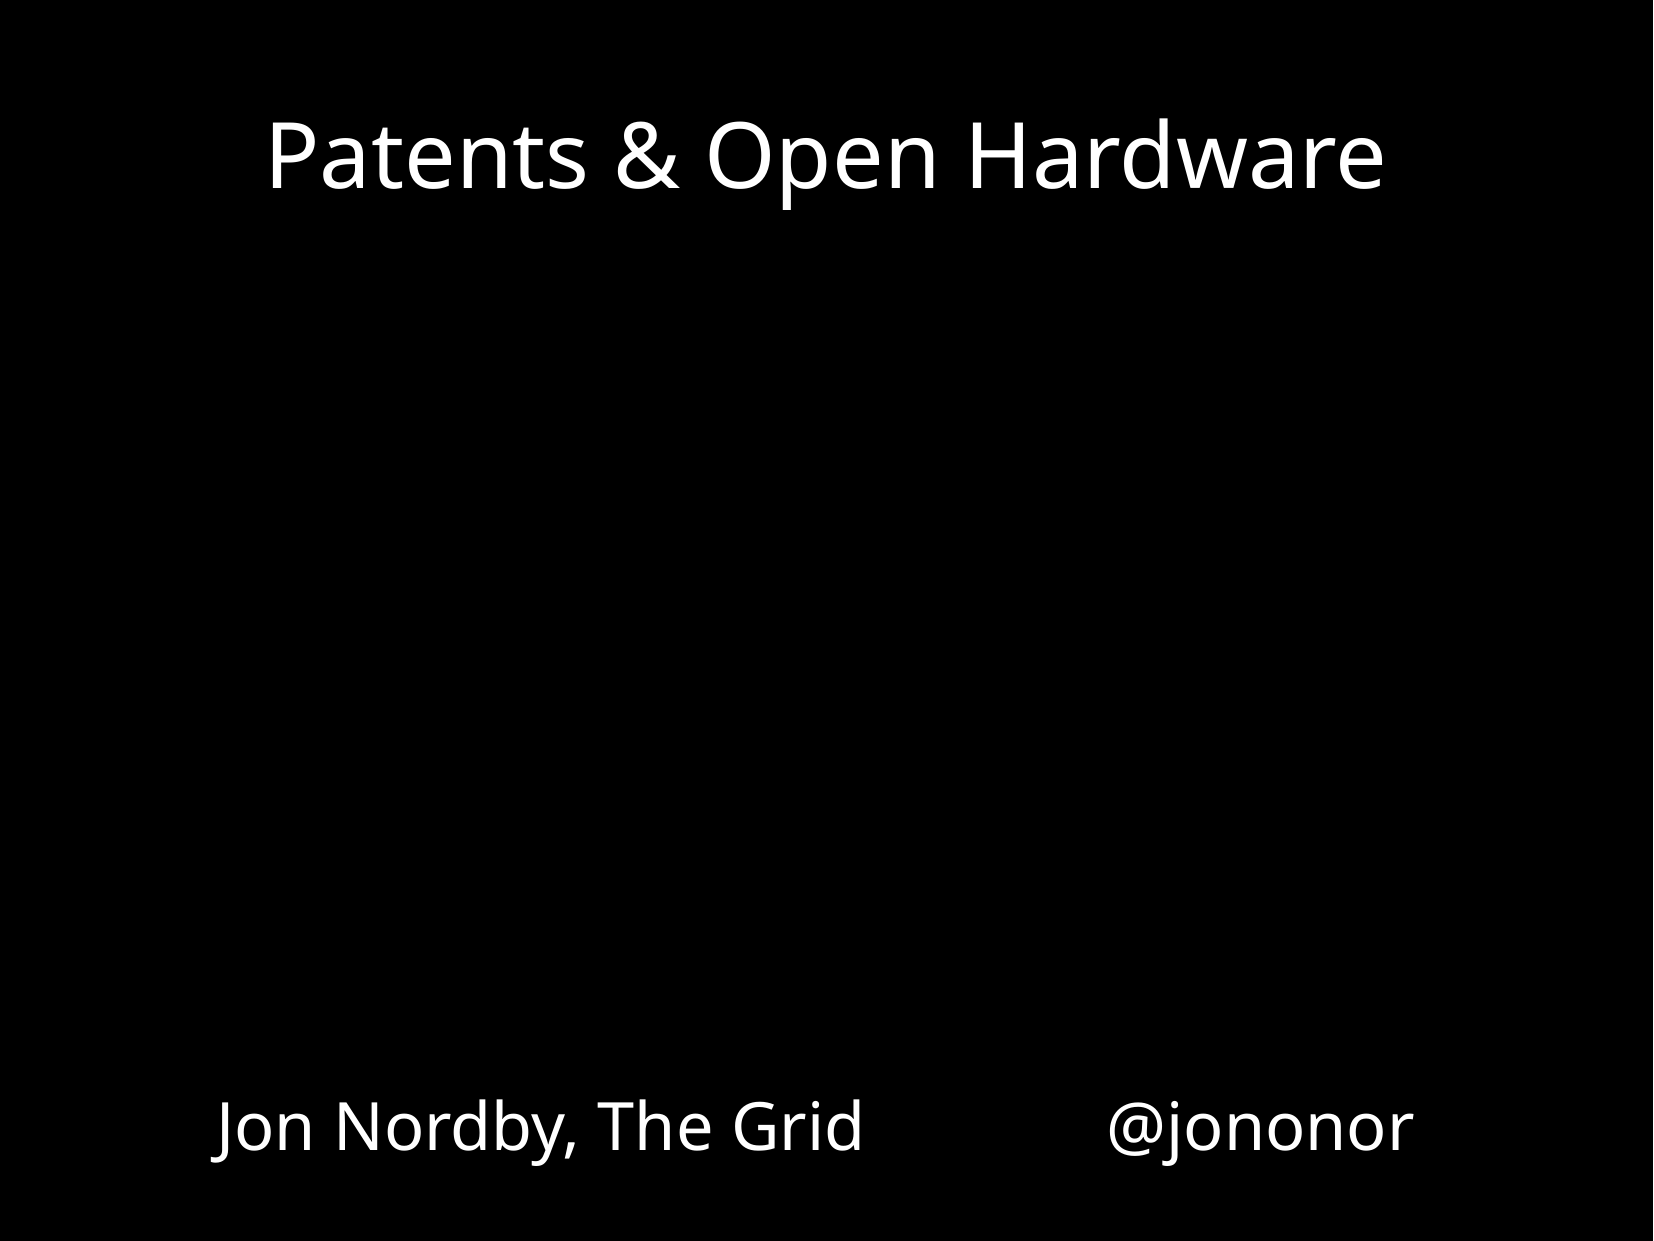

# Patents & Open Hardware
Jon Nordby, The Grid @jononor